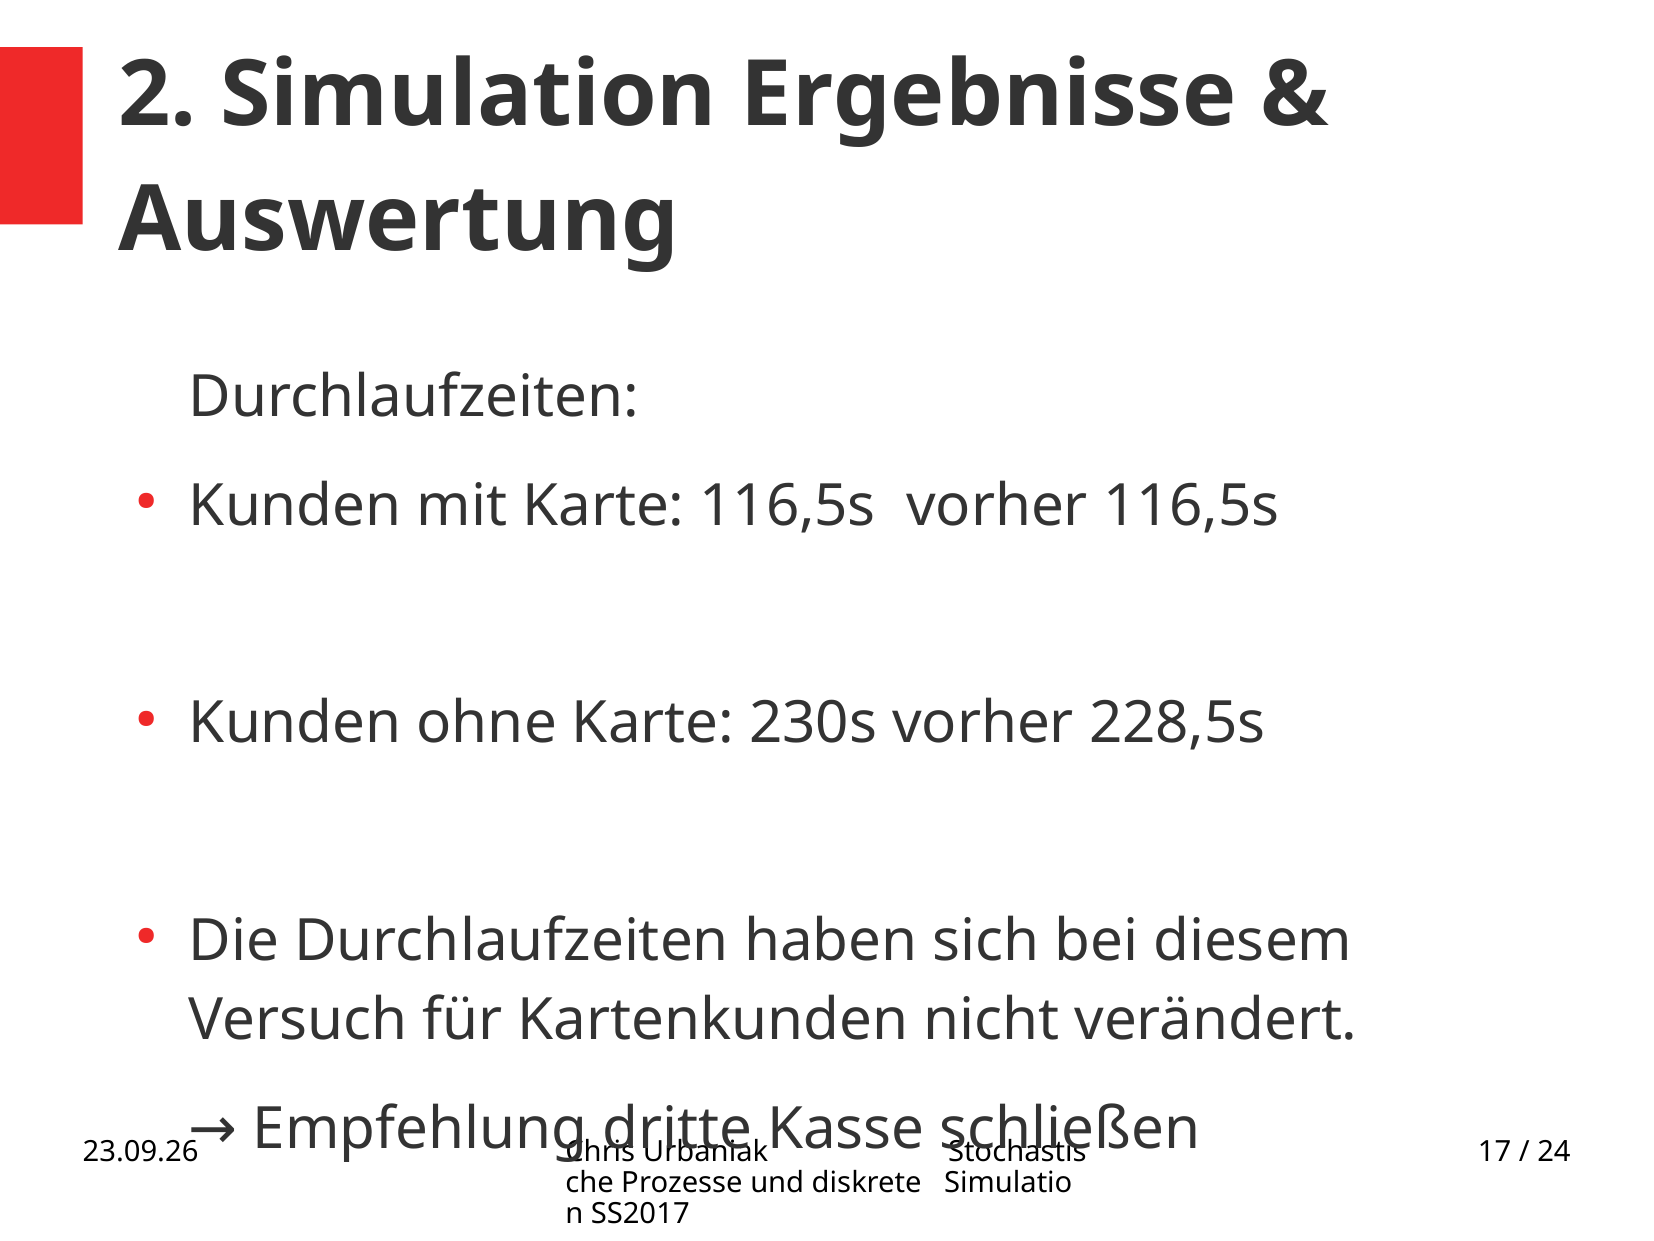

# 2. Simulation Ergebnisse & Auswertung
Durchlaufzeiten:
Kunden mit Karte: 116,5s vorher 116,5s
Kunden ohne Karte: 230s vorher 228,5s
Die Durchlaufzeiten haben sich bei diesem Versuch für Kartenkunden nicht verändert.
→ Empfehlung dritte Kasse schließen
Chris Urbaniak Stochastische Prozesse und diskrete Simulation SS2017
17